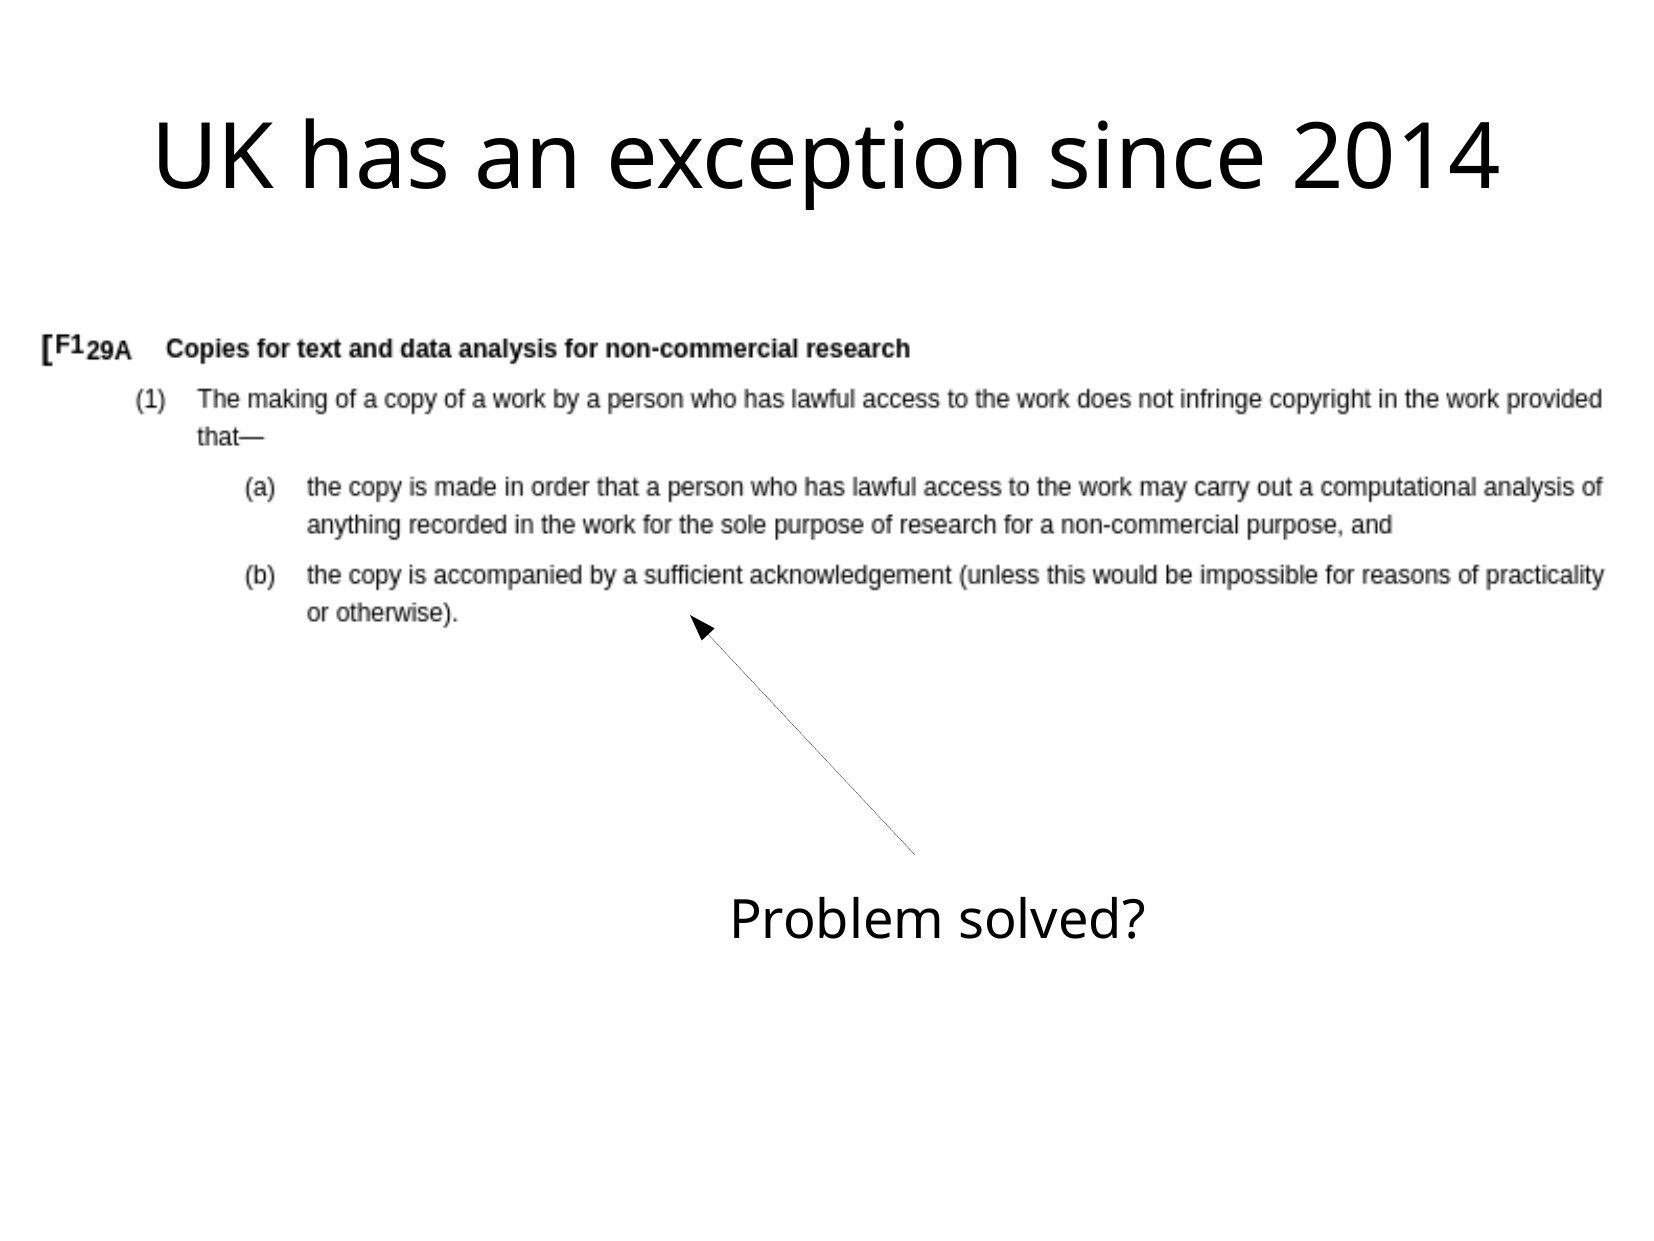

# UK has an exception since 2014
Problem solved?